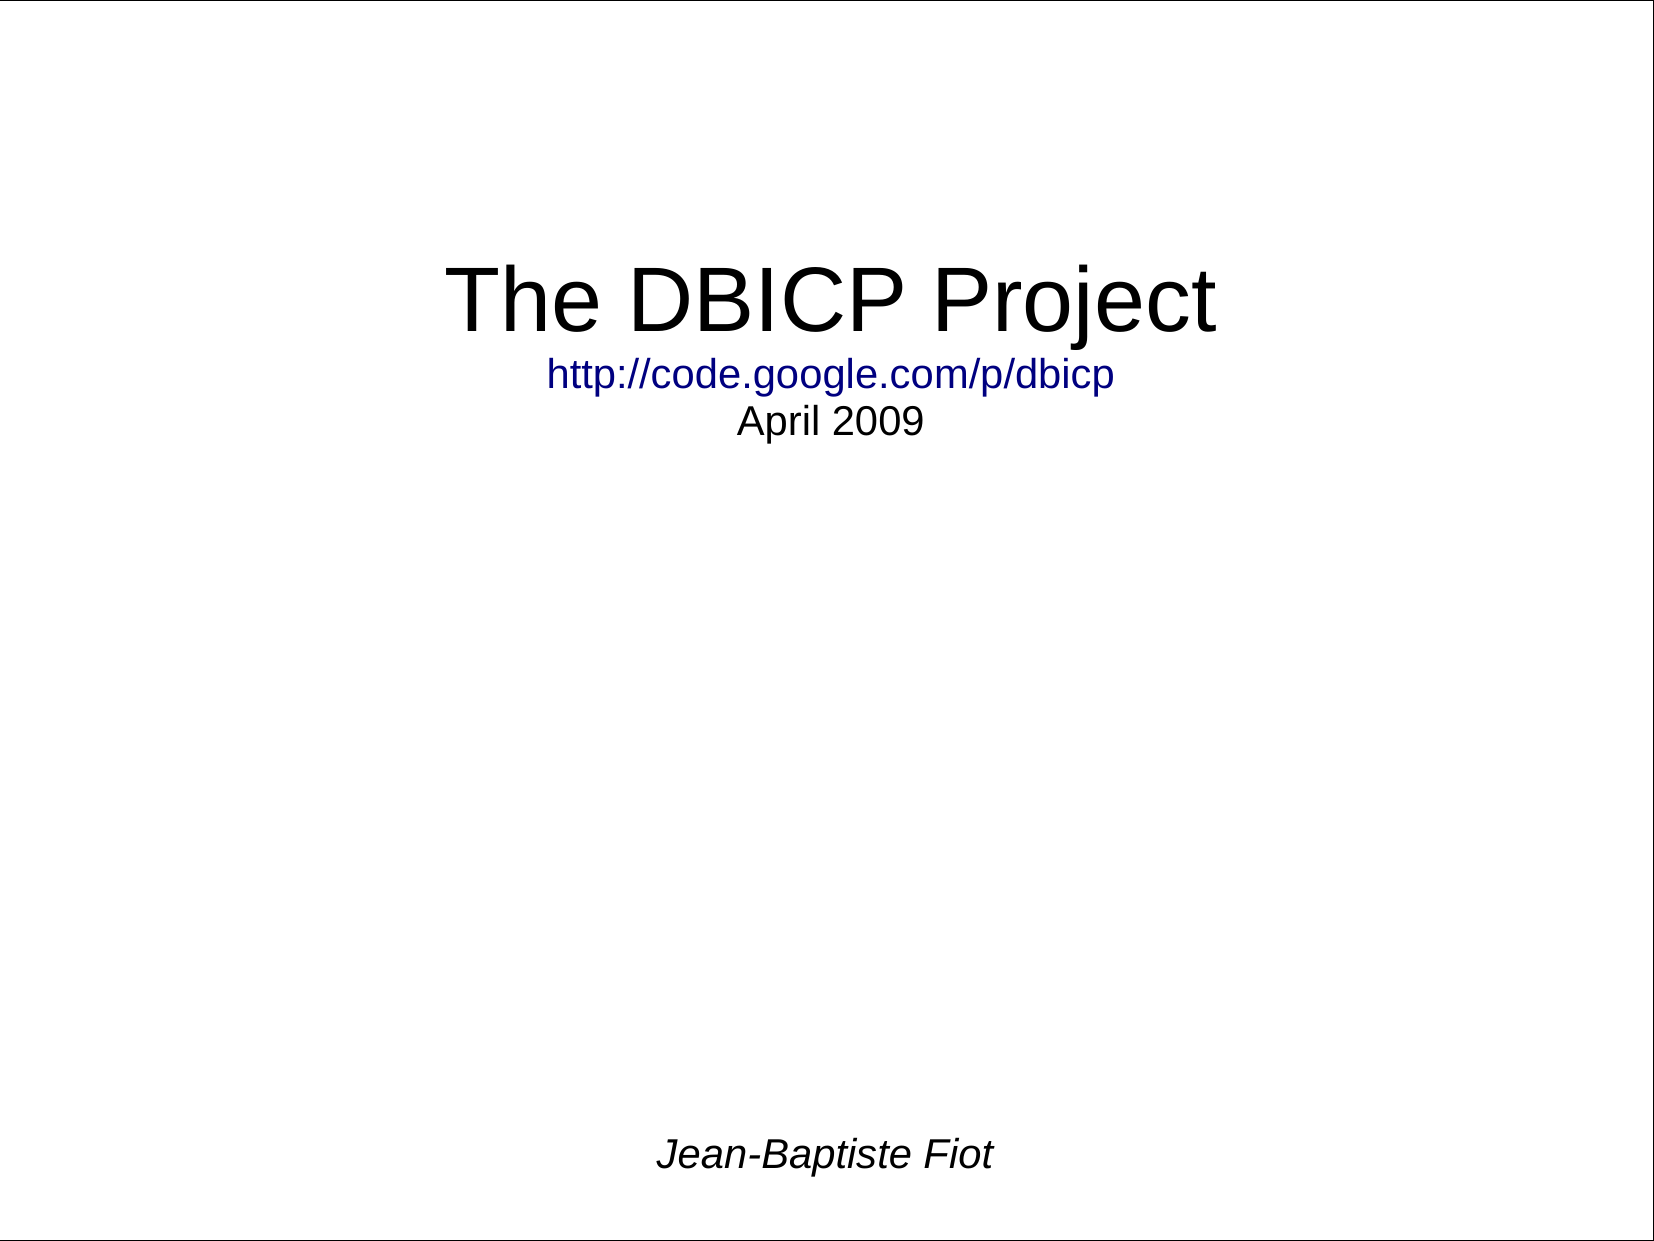

# The DBICP Project http://code.google.com/p/dbicp April 2009
Jean-Baptiste Fiot